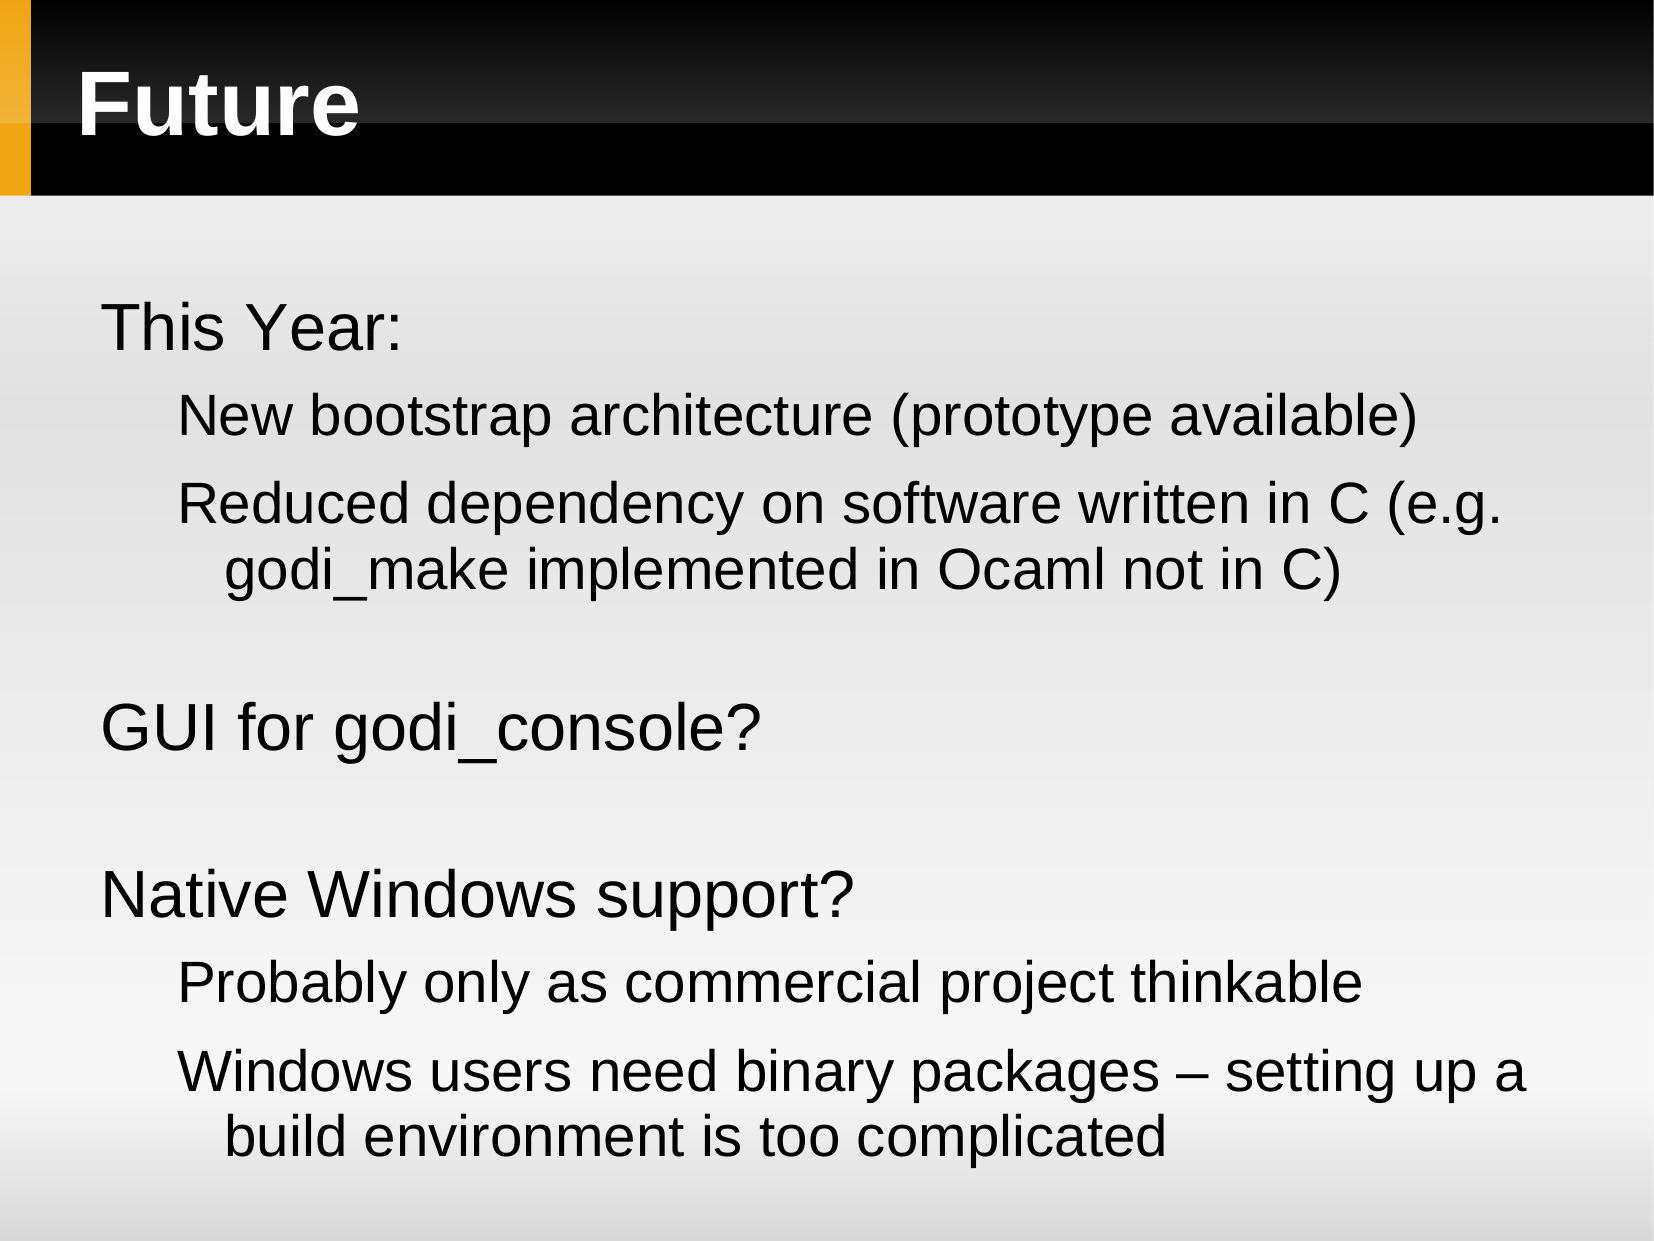

# Future
This Year:
New bootstrap architecture (prototype available)
Reduced dependency on software written in C (e.g. godi_make implemented in Ocaml not in C)
GUI for godi_console?
Native Windows support?
Probably only as commercial project thinkable
Windows users need binary packages – setting up a build environment is too complicated